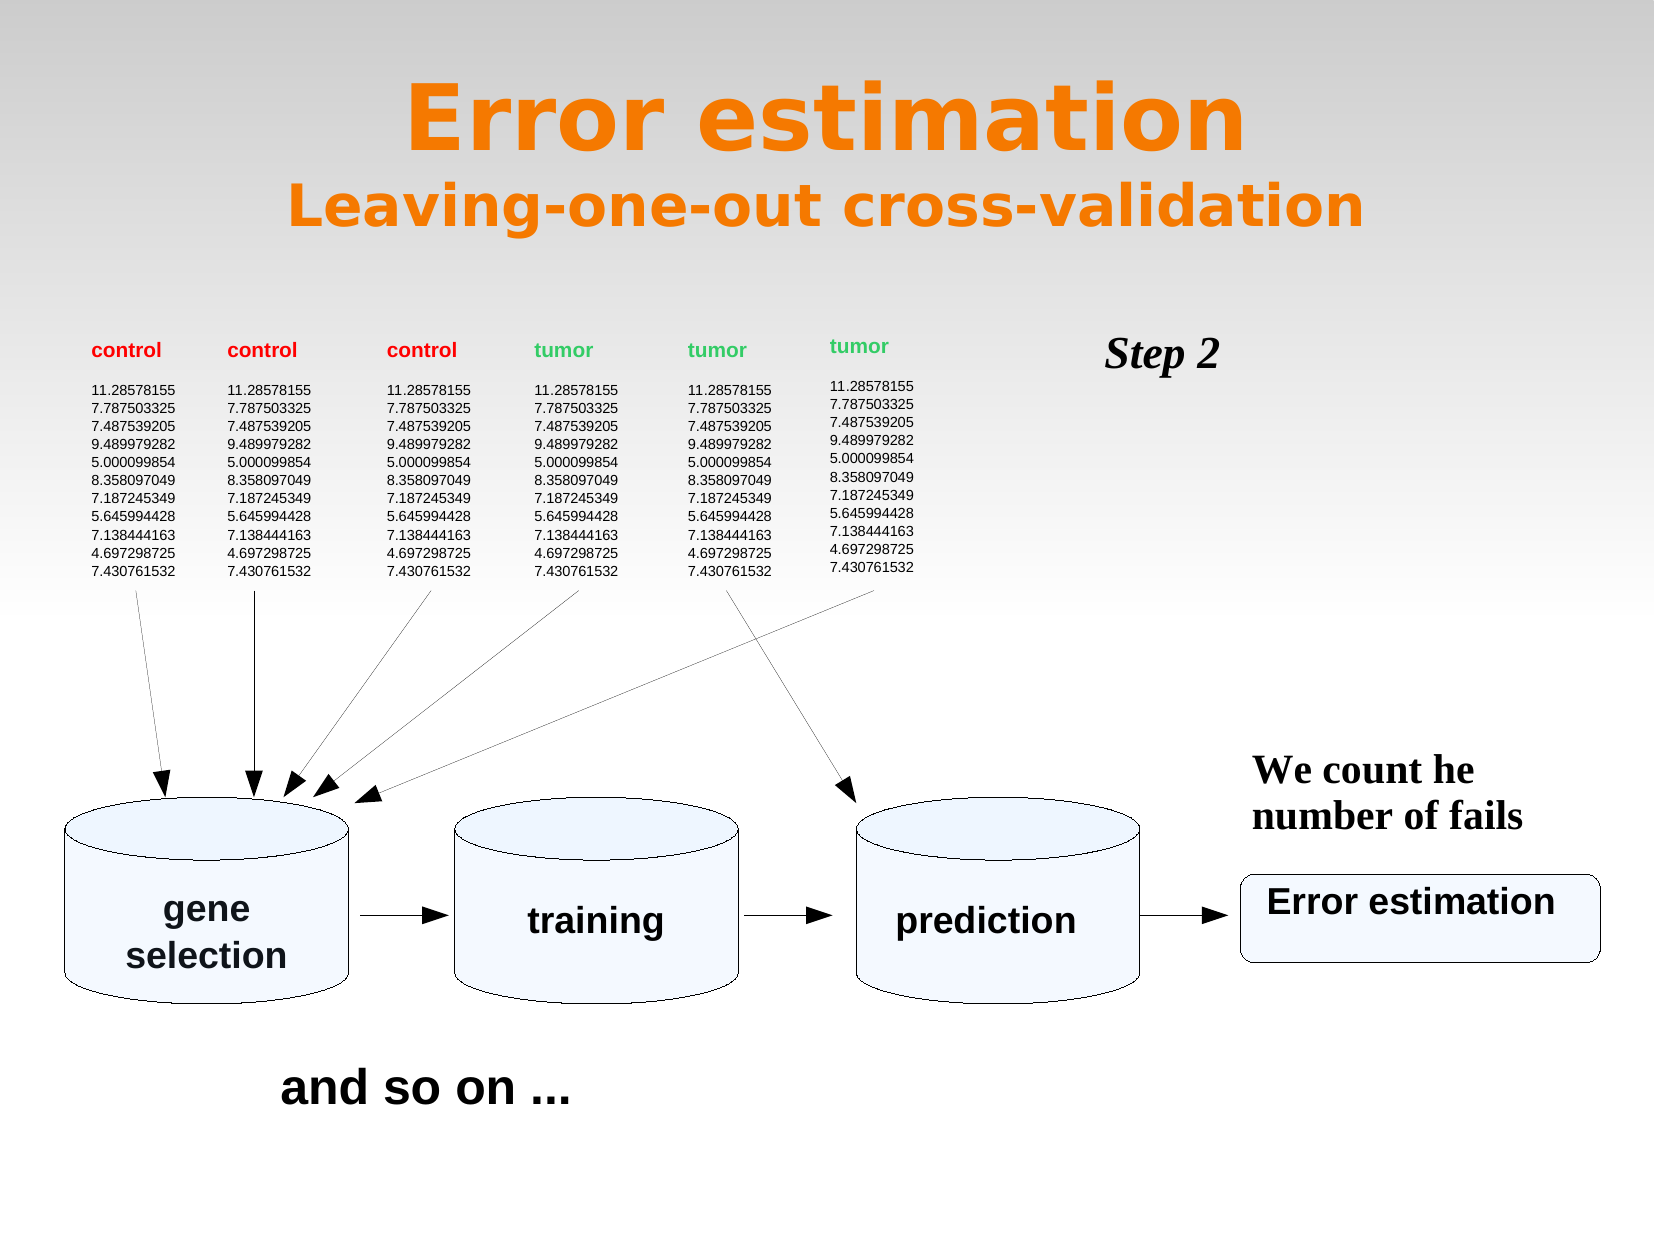

# Error estimation Leaving-one-out cross-validation
tumor
11.28578155
7.787503325
7.487539205
9.489979282
5.000099854
8.358097049
7.187245349
5.645994428
7.138444163
4.697298725
7.430761532
Step 2
control
11.28578155
7.787503325
7.487539205
9.489979282
5.000099854
8.358097049
7.187245349
5.645994428
7.138444163
4.697298725
7.430761532
control
11.28578155
7.787503325
7.487539205
9.489979282
5.000099854
8.358097049
7.187245349
5.645994428
7.138444163
4.697298725
7.430761532
control
11.28578155
7.787503325
7.487539205
9.489979282
5.000099854
8.358097049
7.187245349
5.645994428
7.138444163
4.697298725
7.430761532
tumor
11.28578155
7.787503325
7.487539205
9.489979282
5.000099854
8.358097049
7.187245349
5.645994428
7.138444163
4.697298725
7.430761532
tumor
11.28578155
7.787503325
7.487539205
9.489979282
5.000099854
8.358097049
7.187245349
5.645994428
7.138444163
4.697298725
7.430761532
We count he number of fails
Error estimation
gene selection
training
prediction
and so on ...